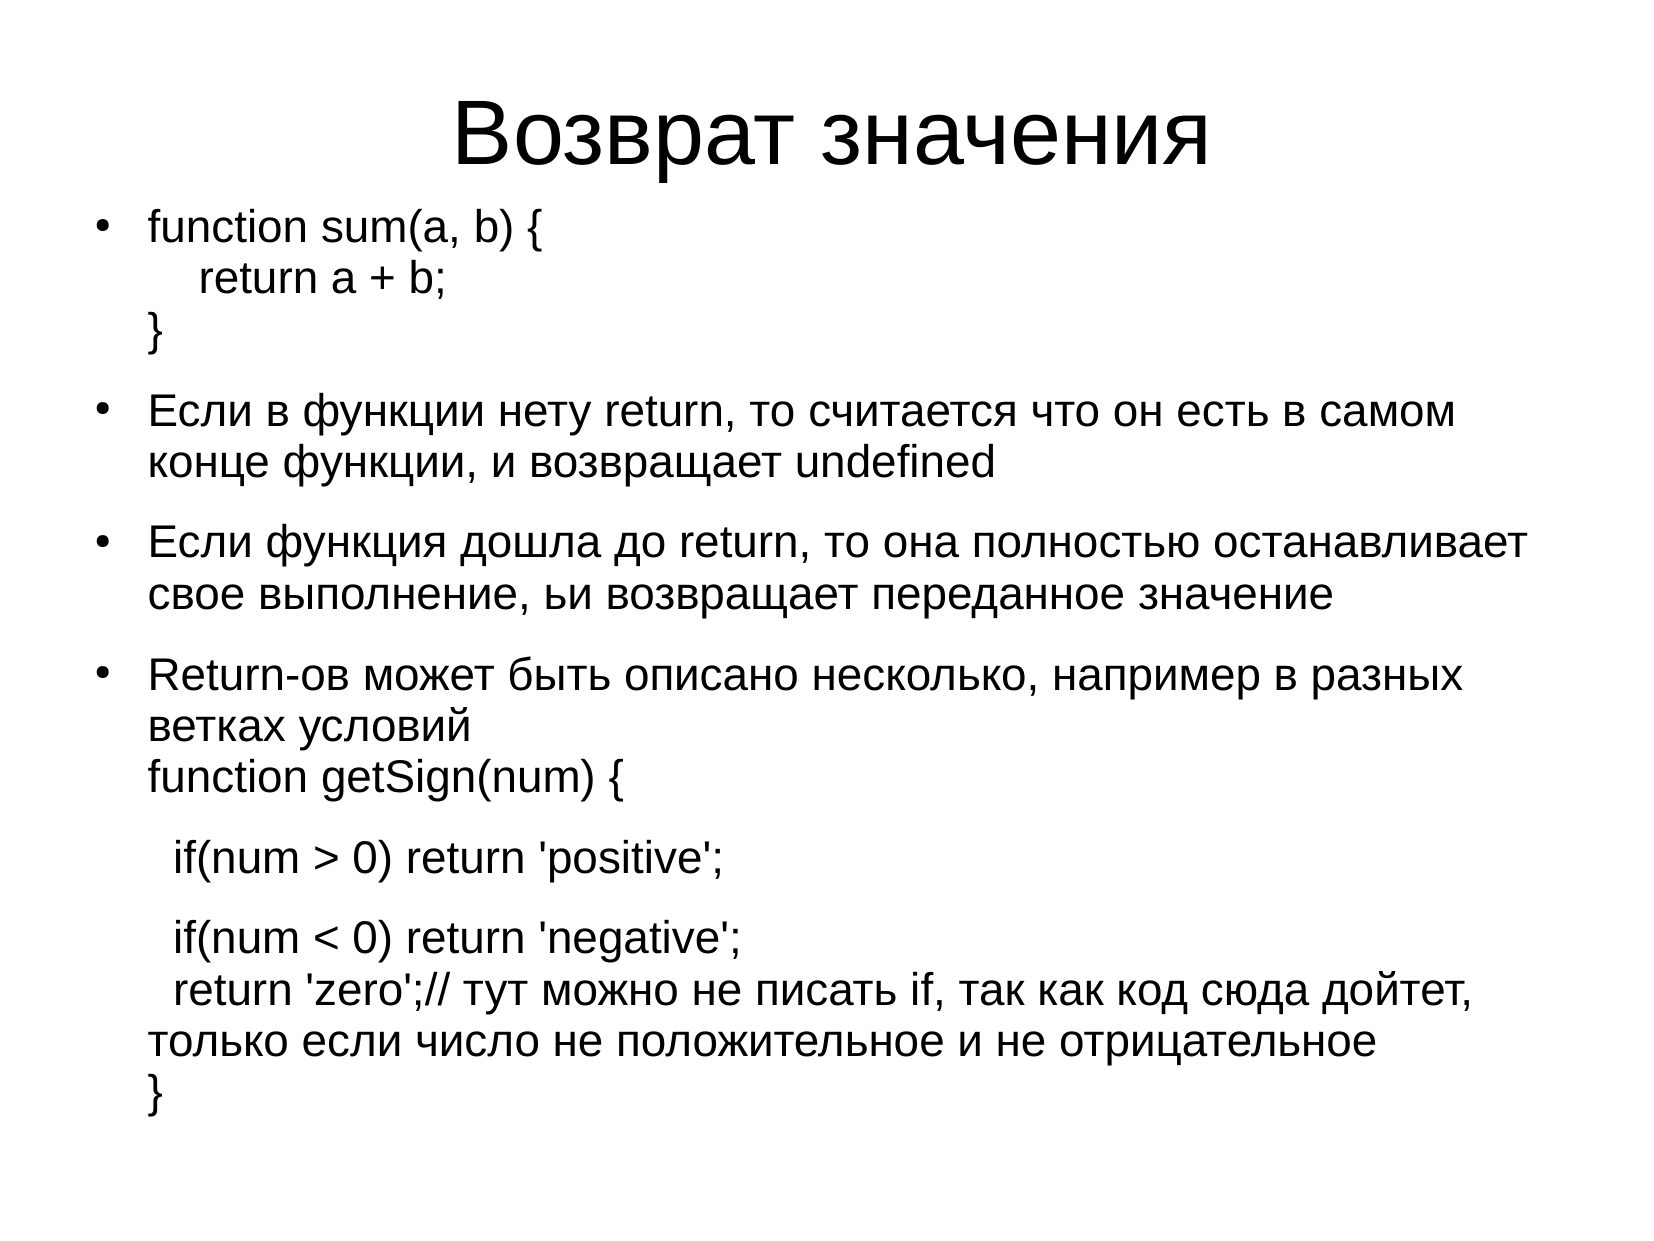

# Возврат значения
function sum(a, b) {
 return a + b;
}
Если в функции нету return, то считается что он есть в самом конце функции, и возвращает undefined
Если функция дошла до return, то она полностью останавливает свое выполнение, ьи возвращает переданное значение
Return-ов может быть описано несколько, например в разных ветках условий
function getSign(num) {
 if(num > 0) return 'positive';
 if(num < 0) return 'negative';
 return 'zero';// тут можно не писать if, так как код сюда дойтет, только если число не положительное и не отрицательное
}